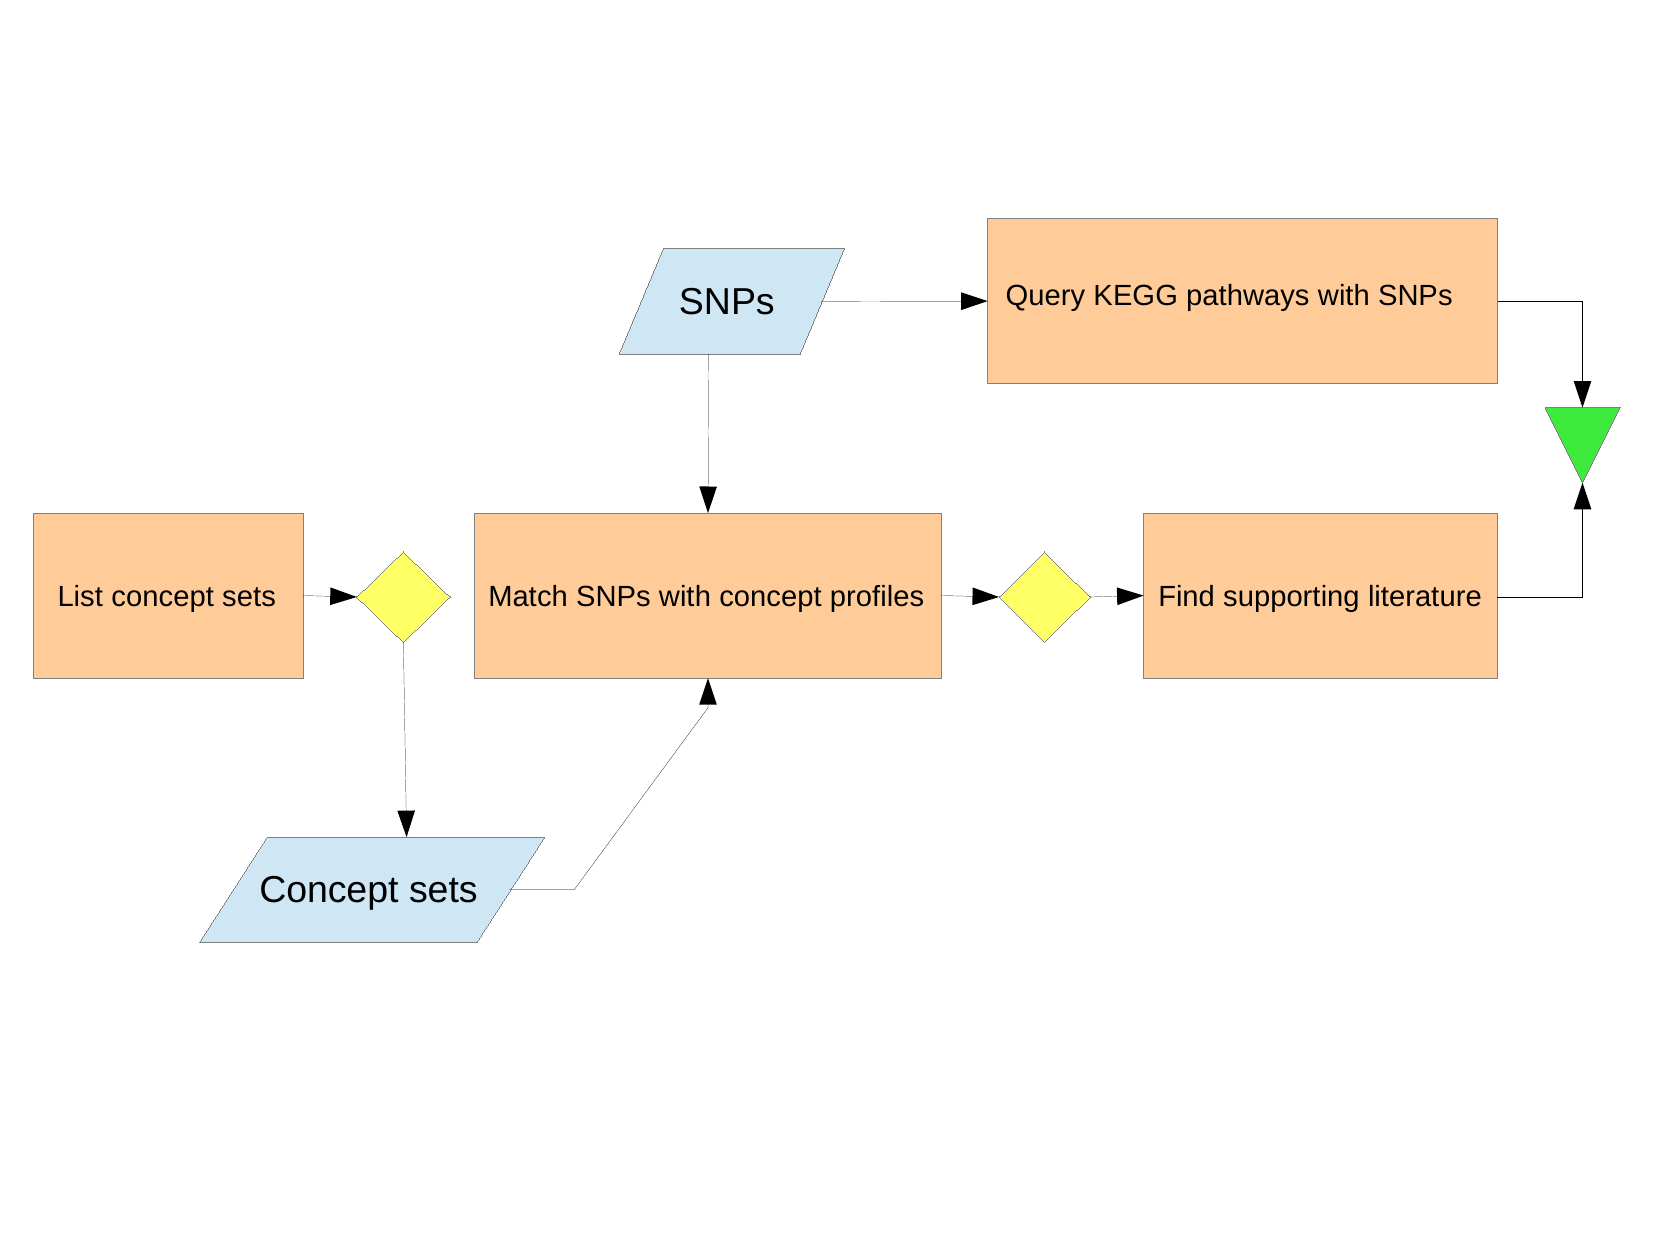

Query KEGG pathways with SNPs
SNPs
List concept sets
Match SNPs with concept profiles
Find supporting literature
Concept sets